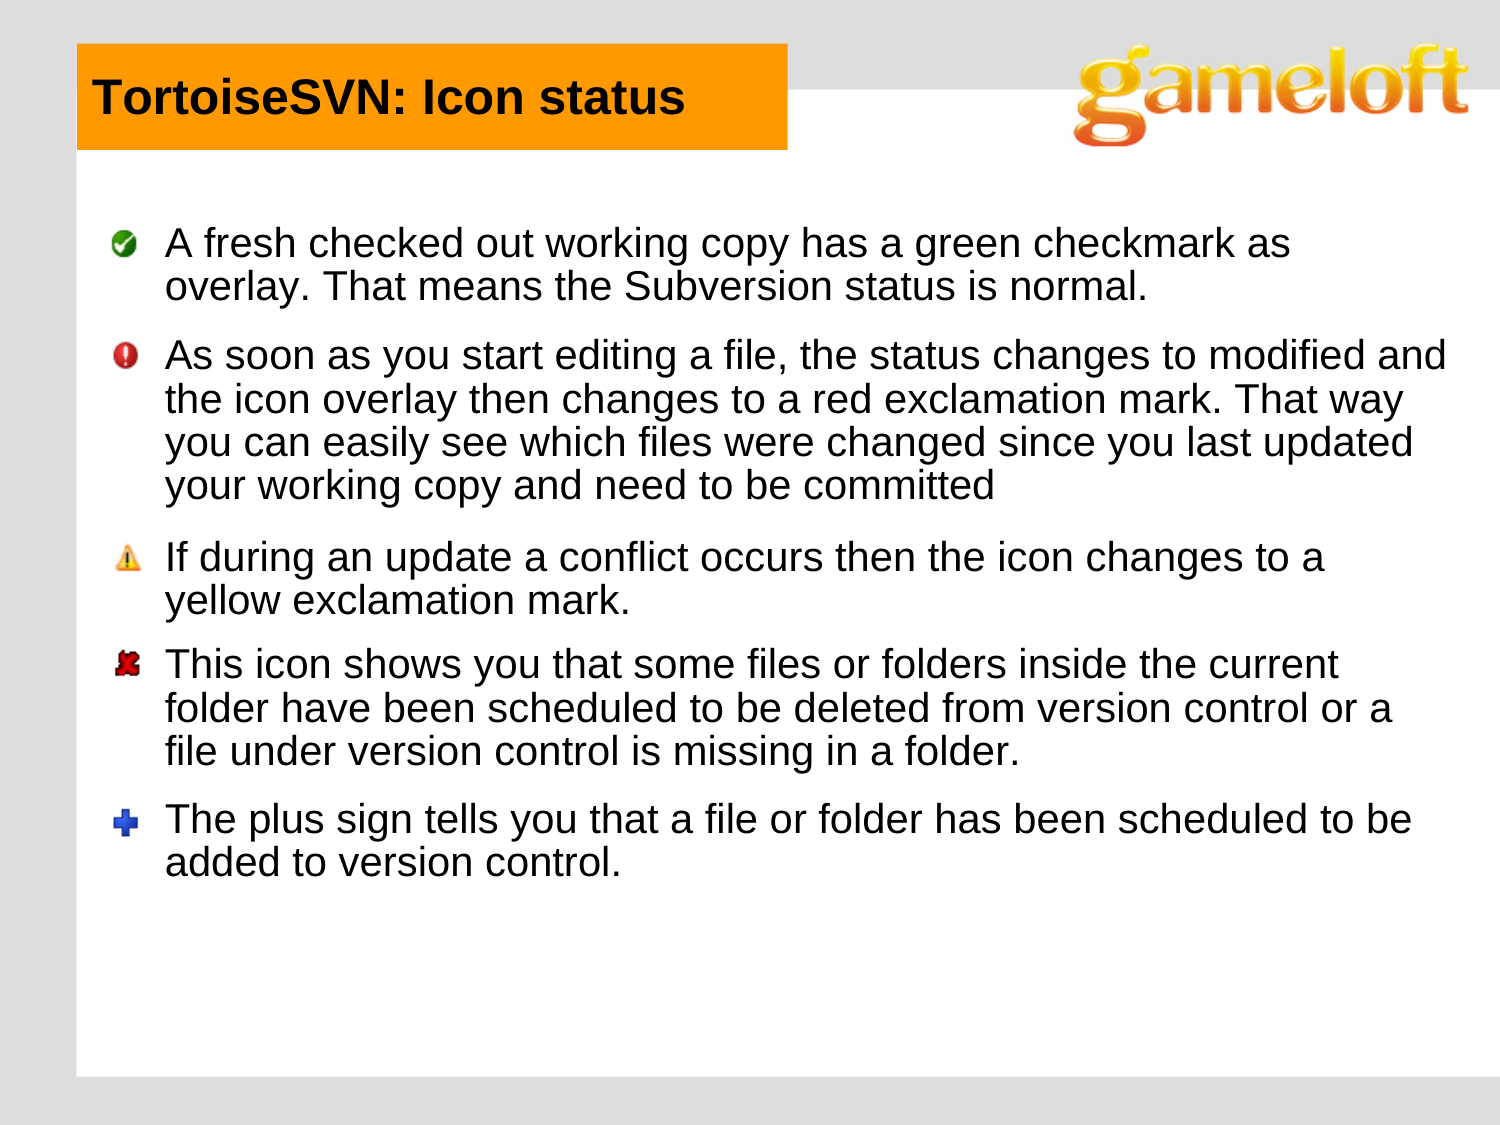

TortoiseSVN: Icon status
A fresh checked out working copy has a green checkmark as overlay. That means the Subversion status is normal.
As soon as you start editing a file, the status changes to modified and the icon overlay then changes to a red exclamation mark. That way you can easily see which files were changed since you last updated your working copy and need to be committed
If during an update a conflict occurs then the icon changes to a yellow exclamation mark.
This icon shows you that some files or folders inside the current folder have been scheduled to be deleted from version control or a file under version control is missing in a folder.
The plus sign tells you that a file or folder has been scheduled to be added to version control.